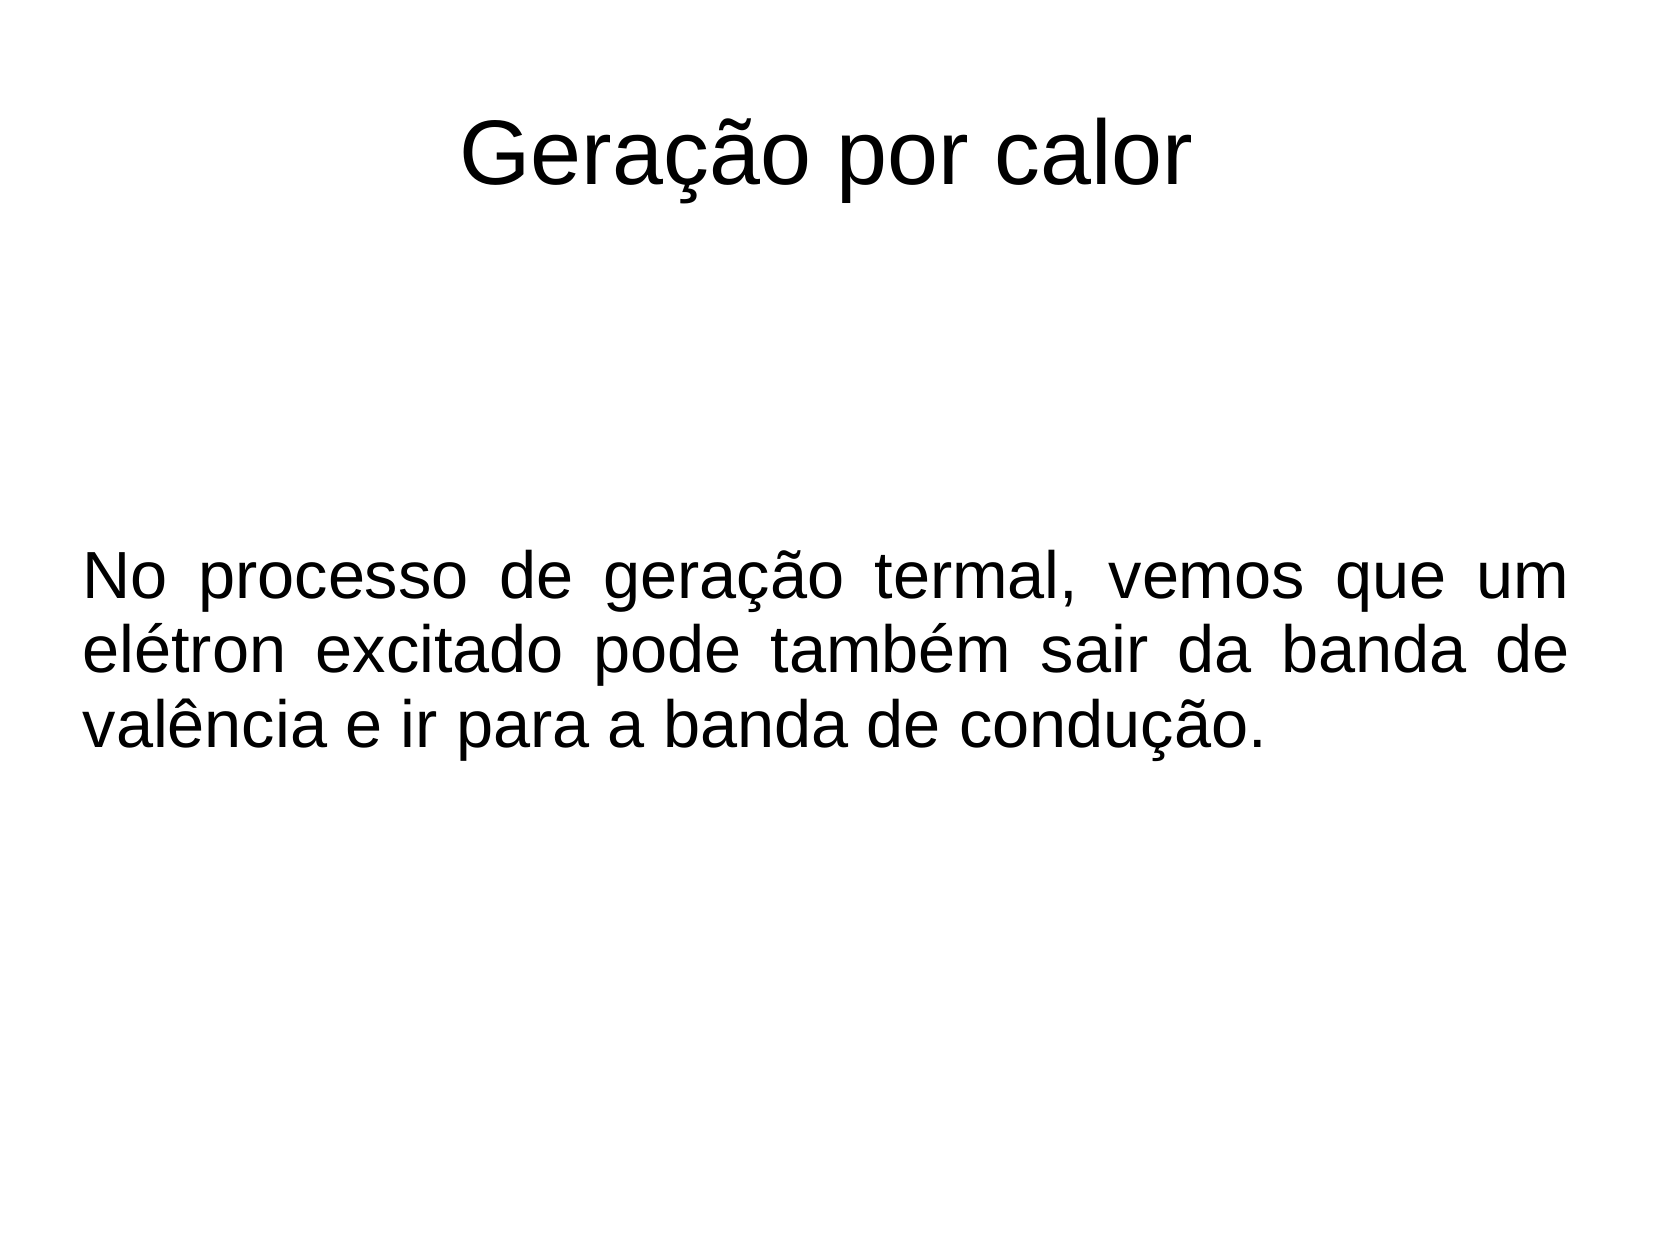

# Geração por calor
No processo de geração termal, vemos que um elétron excitado pode também sair da banda de valência e ir para a banda de condução.